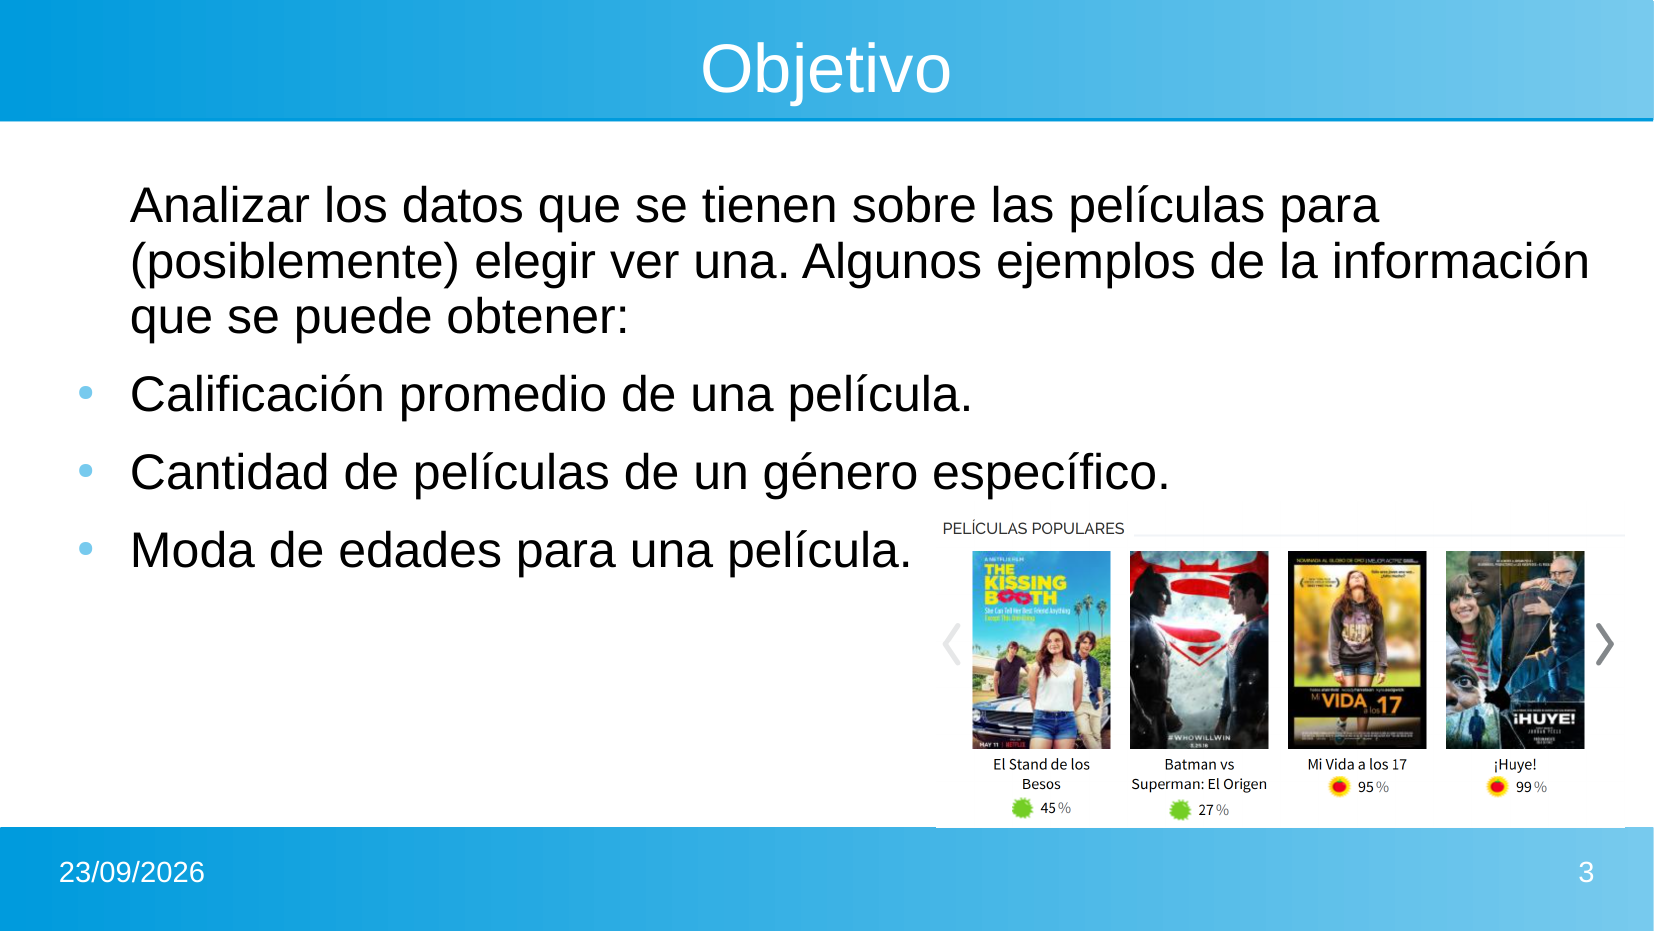

# Objetivo
Analizar los datos que se tienen sobre las películas para (posiblemente) elegir ver una. Algunos ejemplos de la información que se puede obtener:
Calificación promedio de una película.
Cantidad de películas de un género específico.
Moda de edades para una película.
3